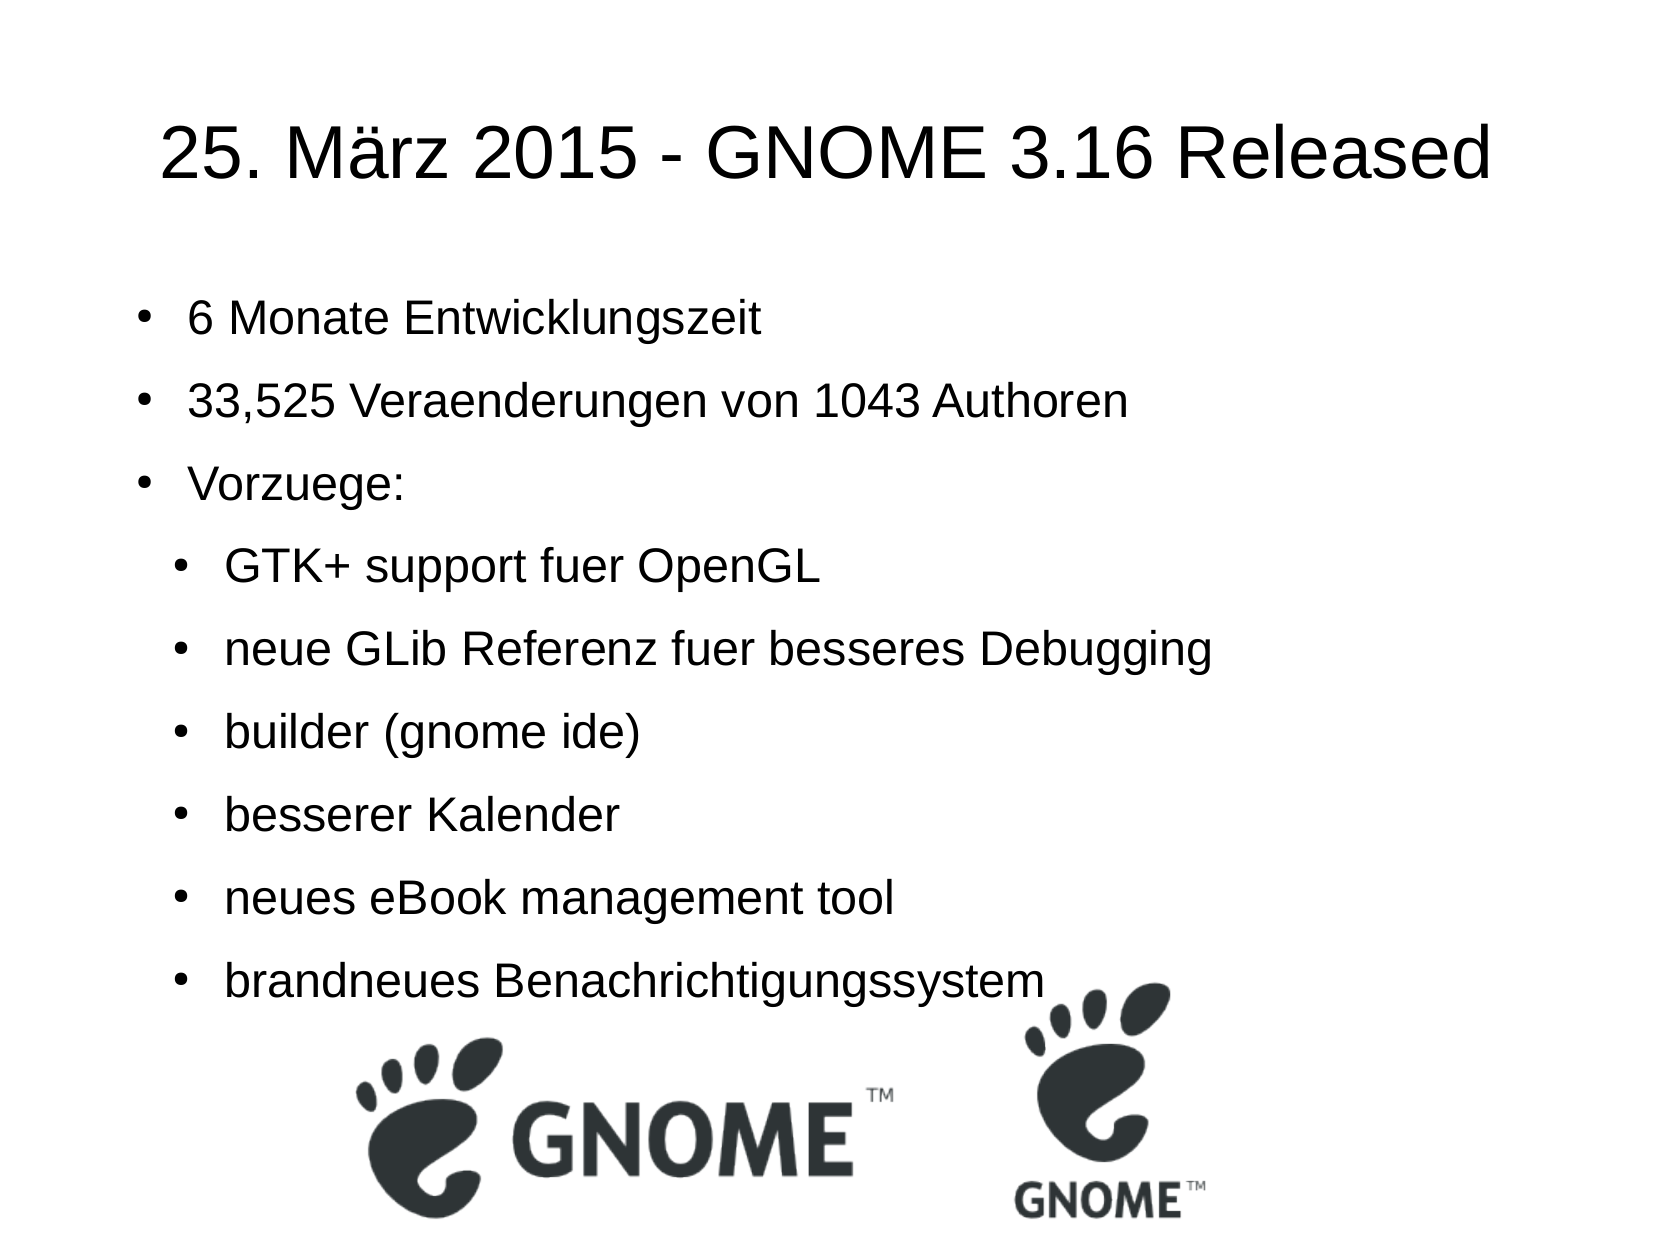

# 25. März 2015 - GNOME 3.16 Released
6 Monate Entwicklungszeit
33,525 Veraenderungen von 1043 Authoren
Vorzuege:
GTK+ support fuer OpenGL
neue GLib Referenz fuer besseres Debugging
builder (gnome ide)
besserer Kalender
neues eBook management tool
brandneues Benachrichtigungssystem